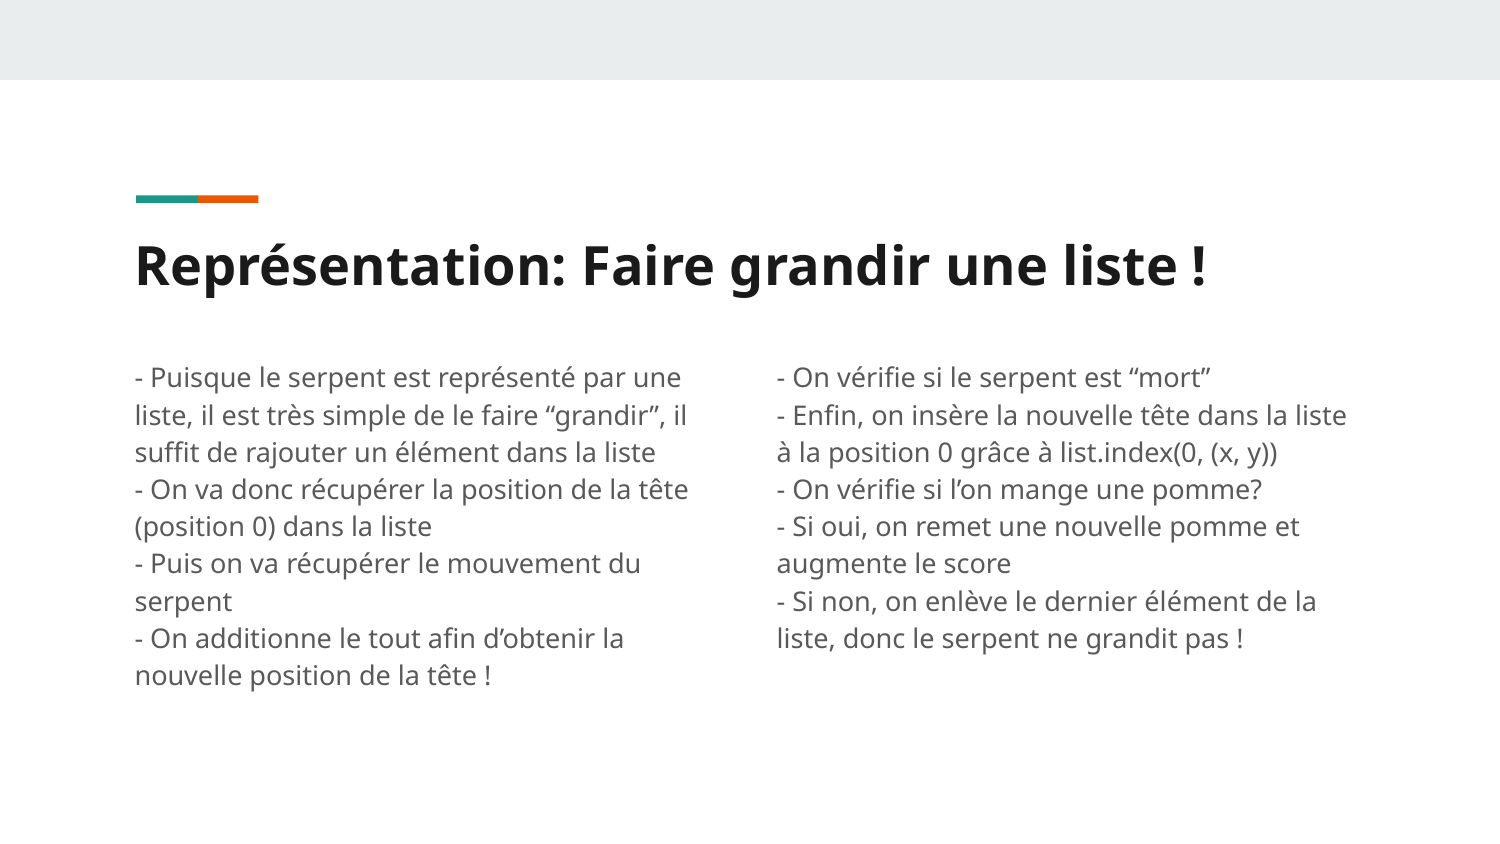

# Représentation: Faire grandir une liste !
- Puisque le serpent est représenté par une liste, il est très simple de le faire “grandir”, il suffit de rajouter un élément dans la liste
- On va donc récupérer la position de la tête (position 0) dans la liste
- Puis on va récupérer le mouvement du serpent
- On additionne le tout afin d’obtenir la nouvelle position de la tête !
- On vérifie si le serpent est “mort”
- Enfin, on insère la nouvelle tête dans la liste à la position 0 grâce à list.index(0, (x, y))
- On vérifie si l’on mange une pomme?
- Si oui, on remet une nouvelle pomme et augmente le score
- Si non, on enlève le dernier élément de la liste, donc le serpent ne grandit pas !